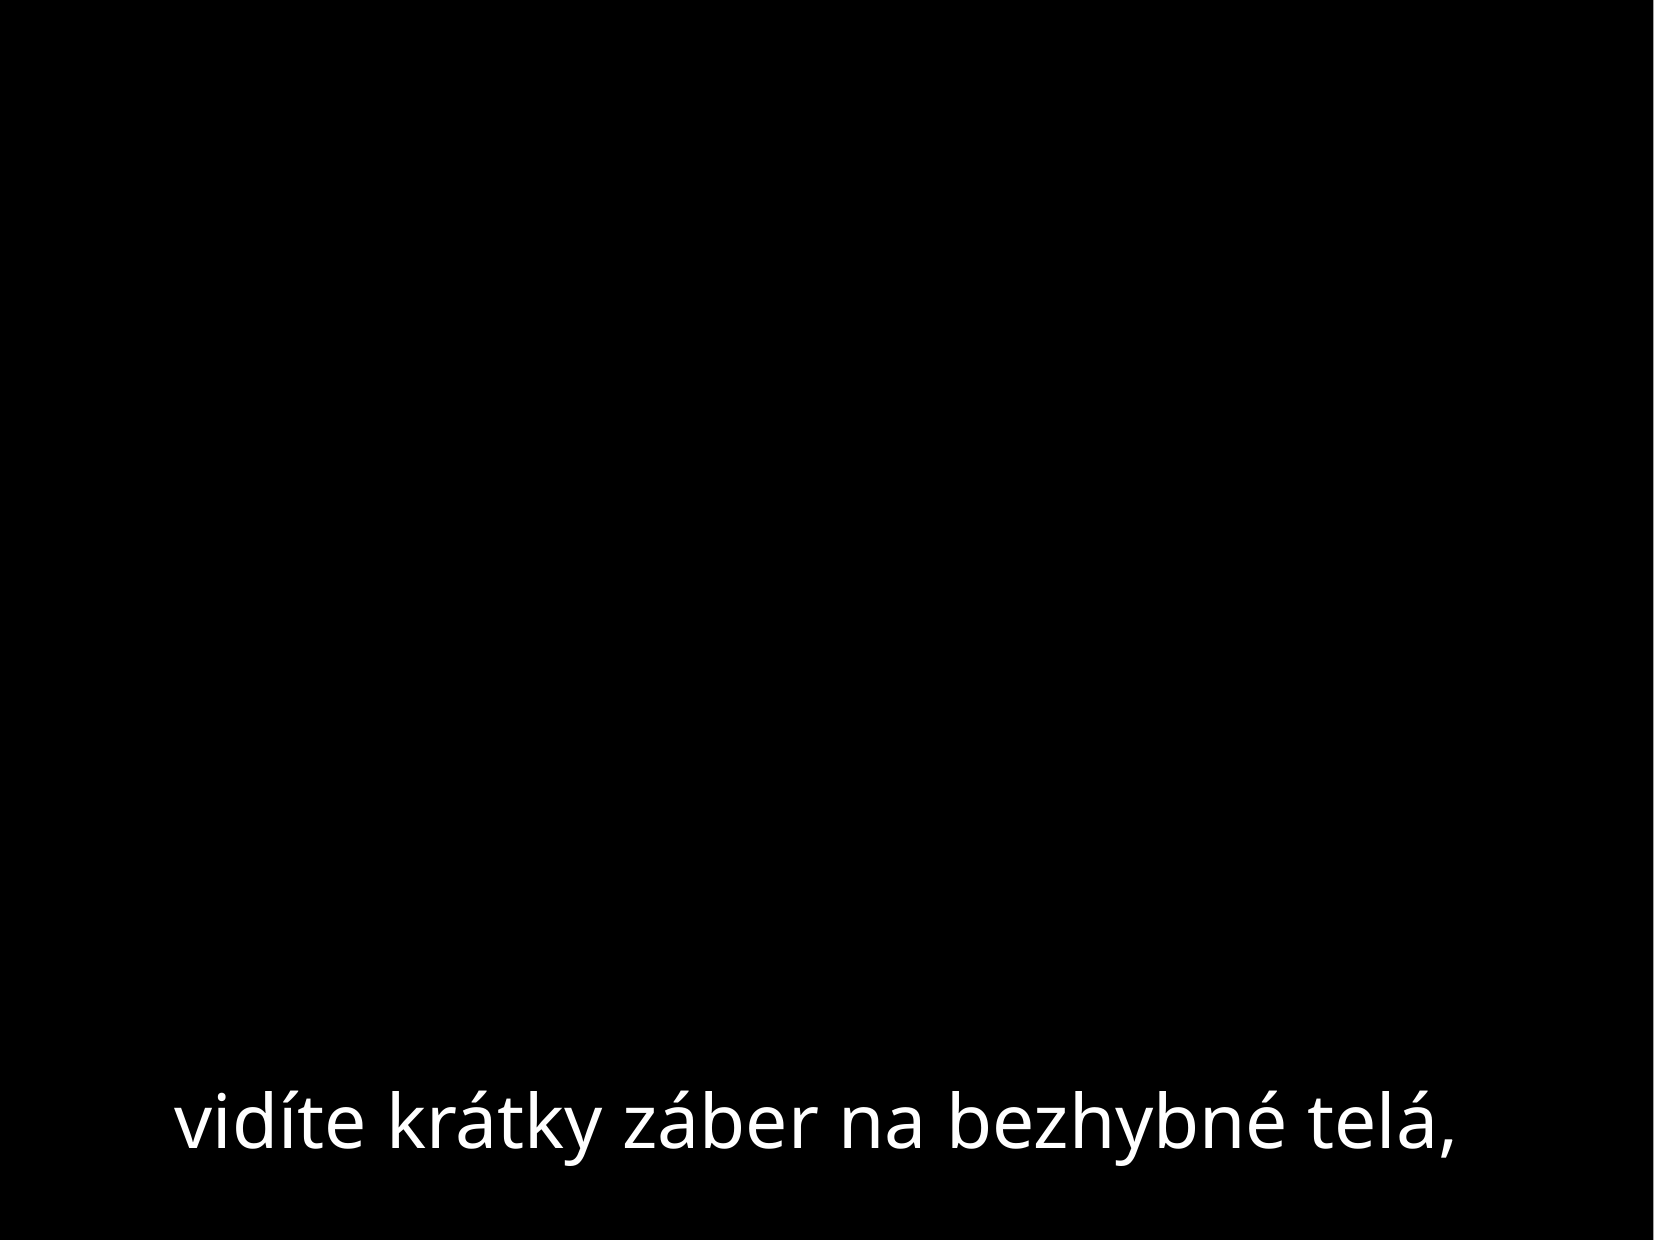

# vidíte krátky záber na bezhybné telá,